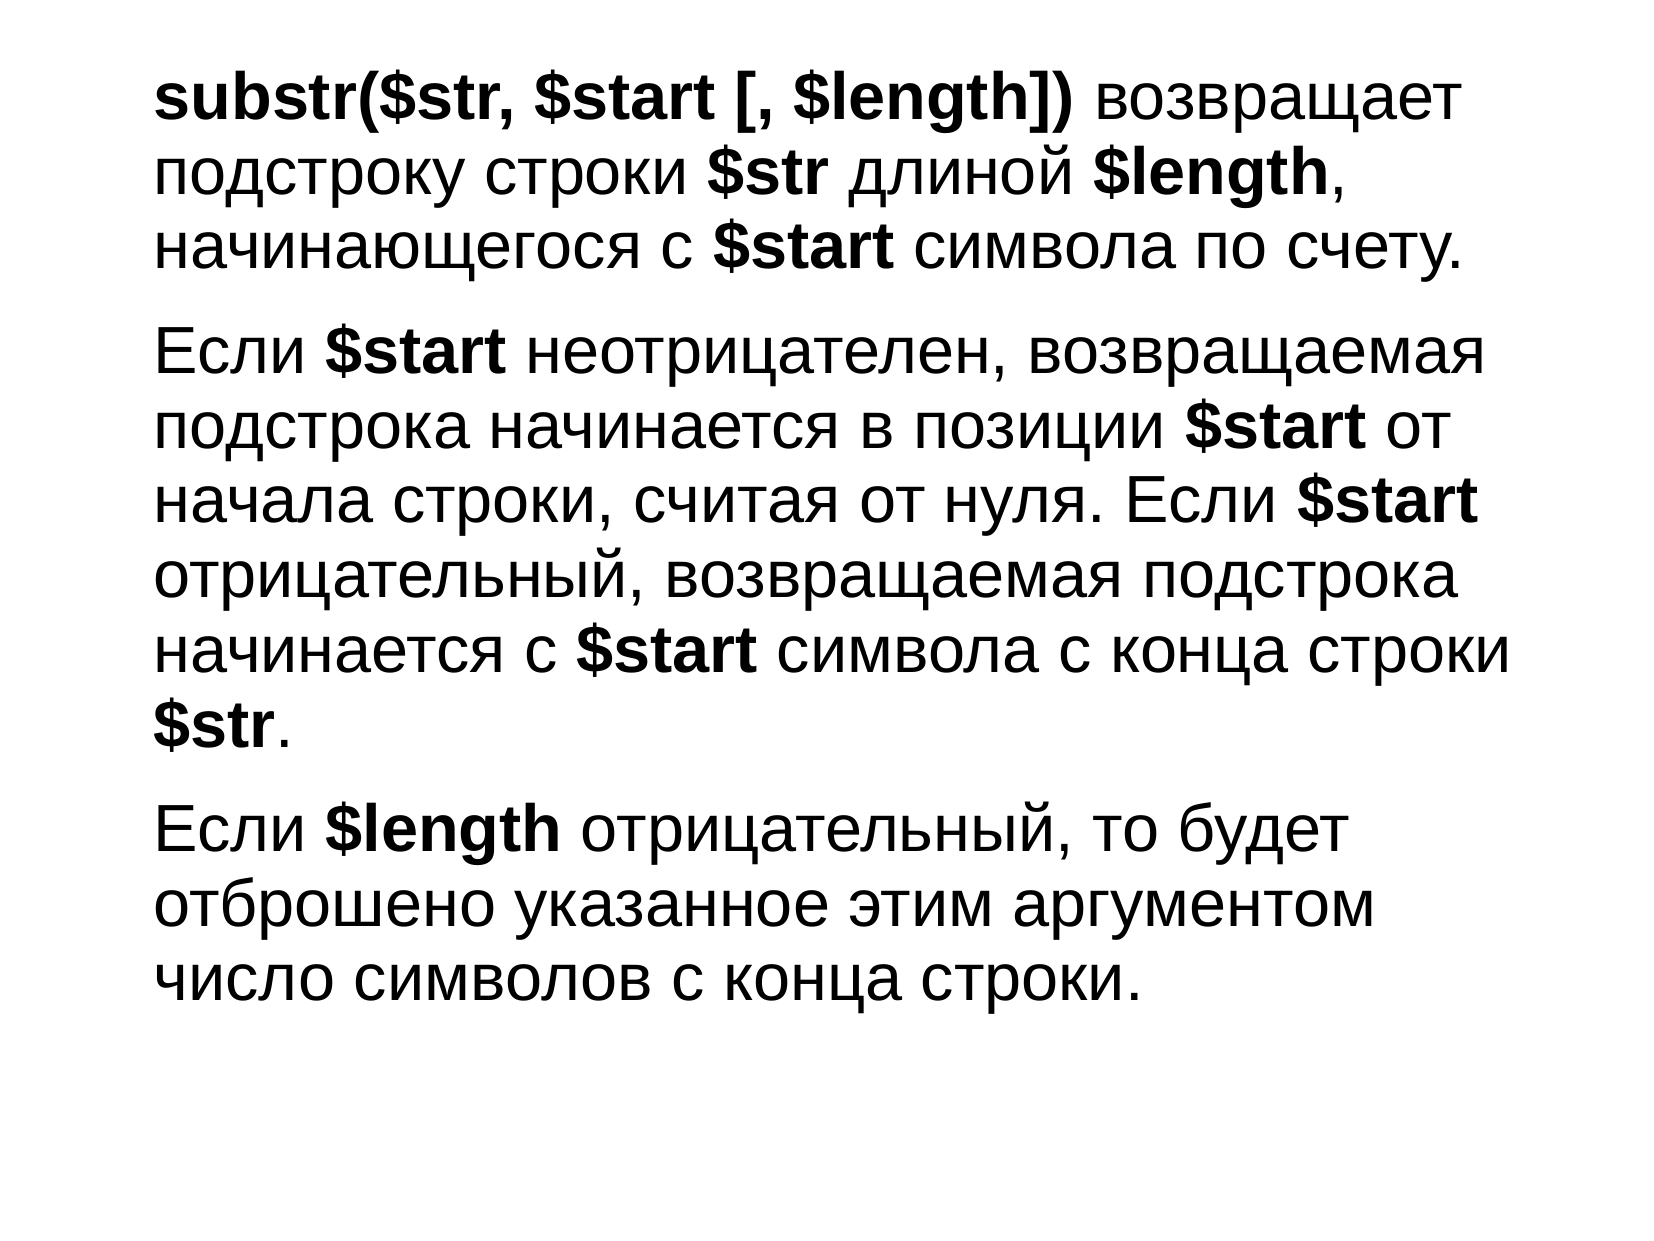

# substr($str, $start [, $length]) возвращает подстроку строки $str длиной $length, начинающегося с $start символа по счету.
Если $start неотрицателен, возвращаемая подстрока начинается в позиции $start от начала строки, считая от нуля. Если $start отрицательный, возвращаемая подстрока начинается с $start символа с конца строки $str.
Если $length отрицательный, то будет отброшено указанное этим аргументом число символов с конца строки.